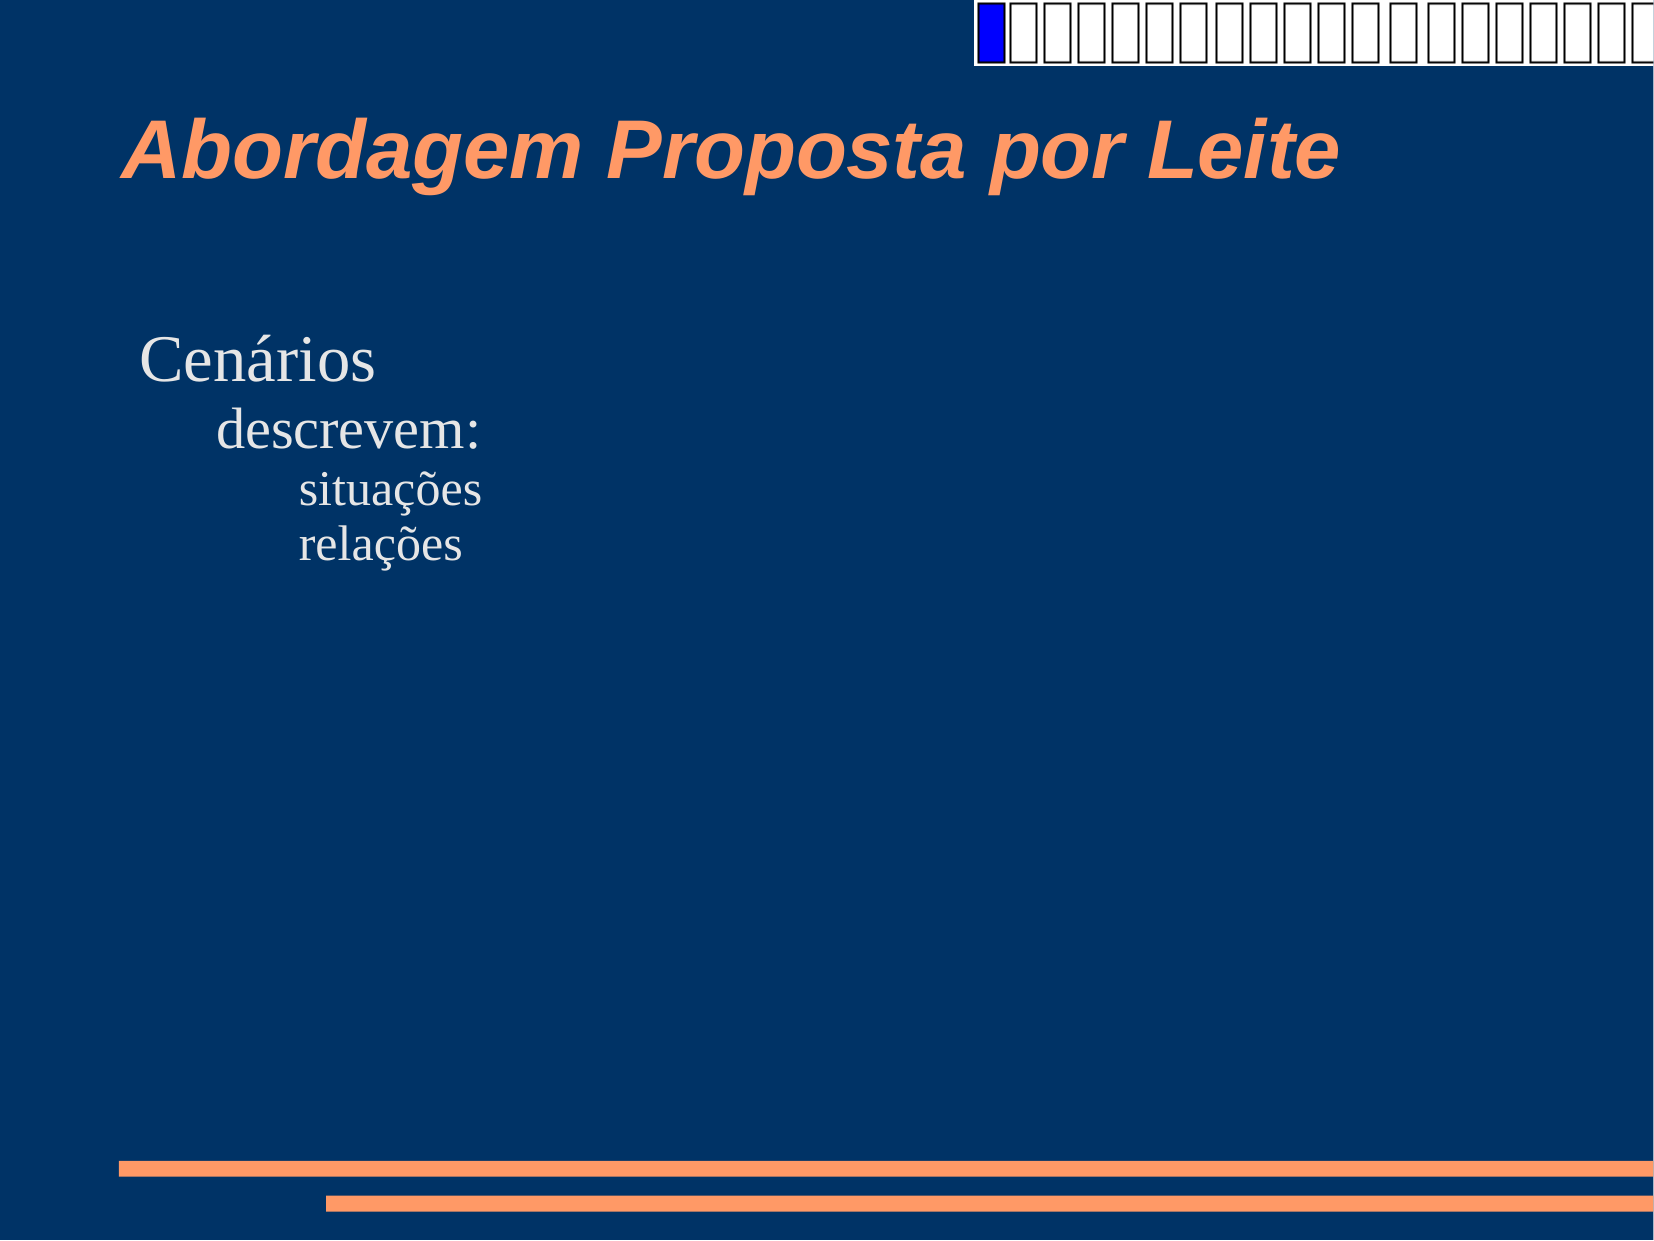

# Abordagem Proposta por Leite
Cenários
descrevem:
situações
relações